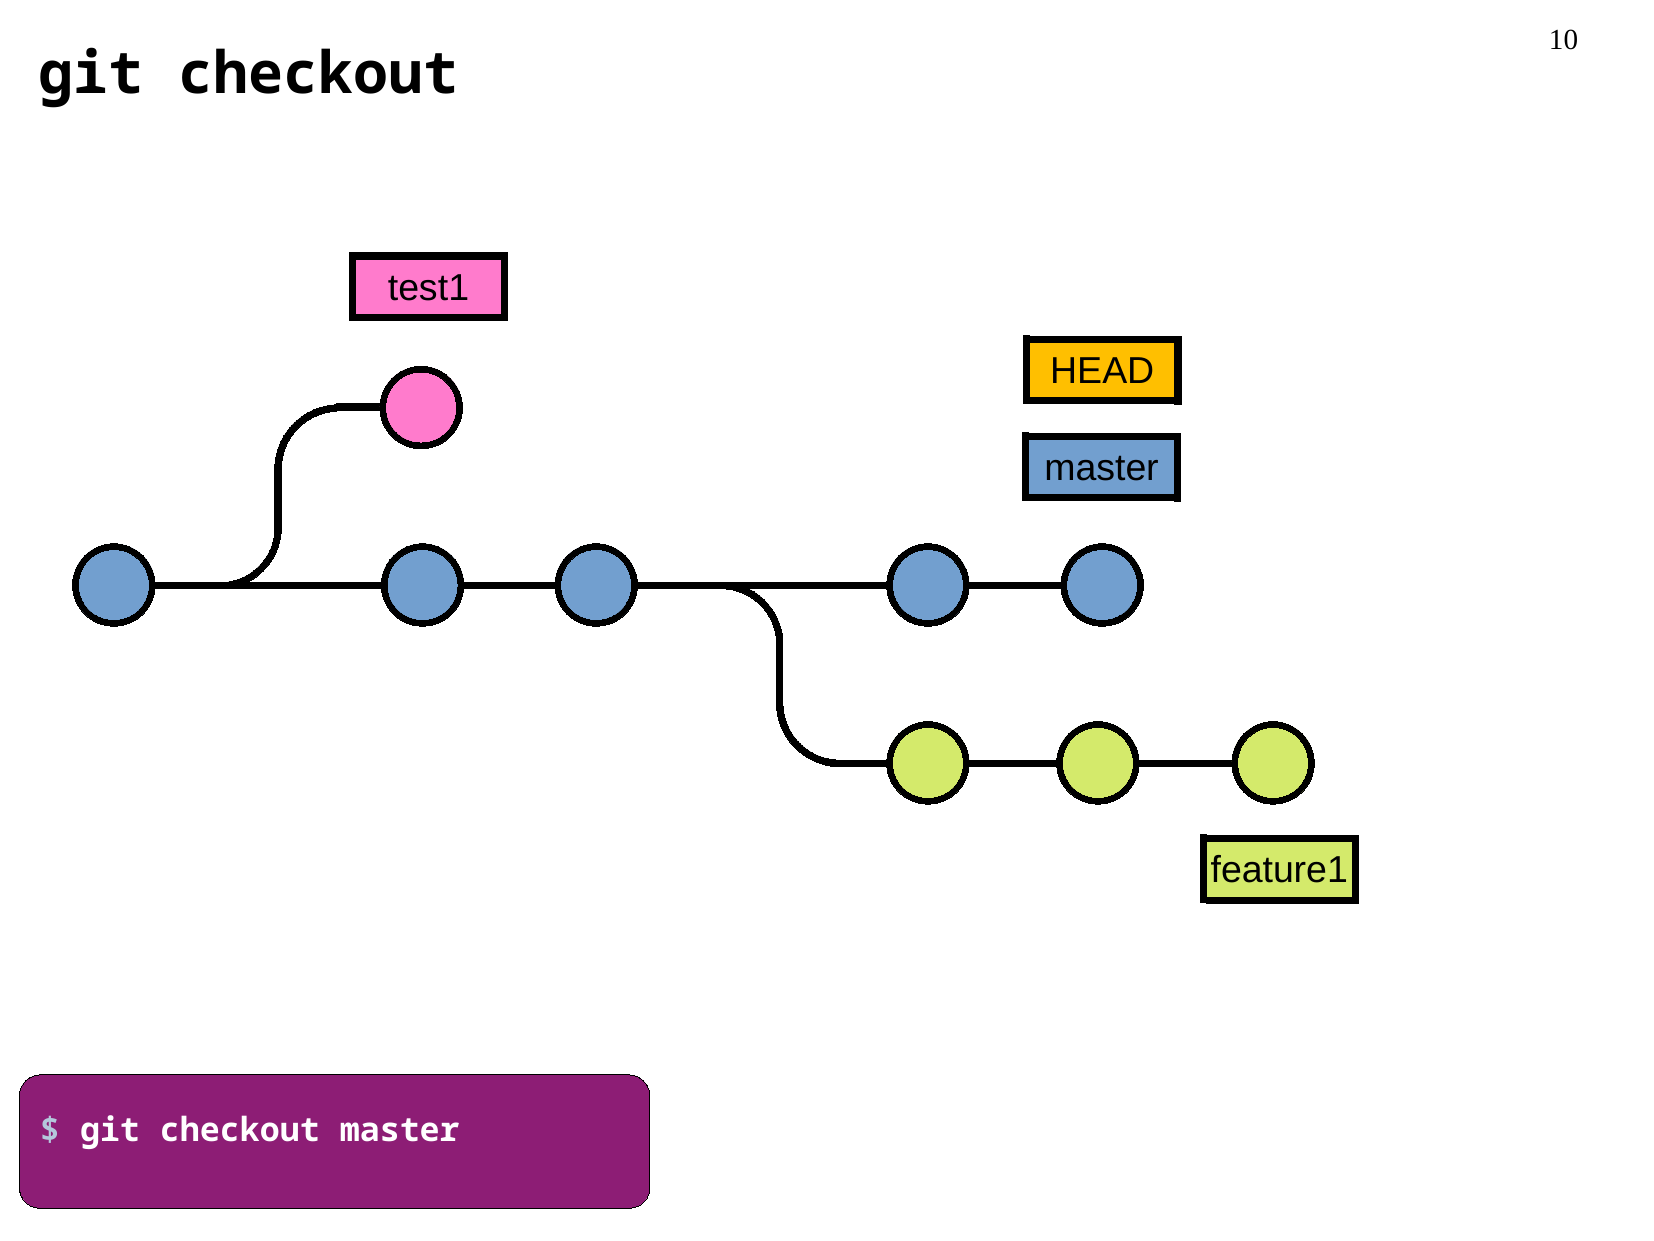

git checkout
10
test1
HEAD
master
feature1
$ git checkout master